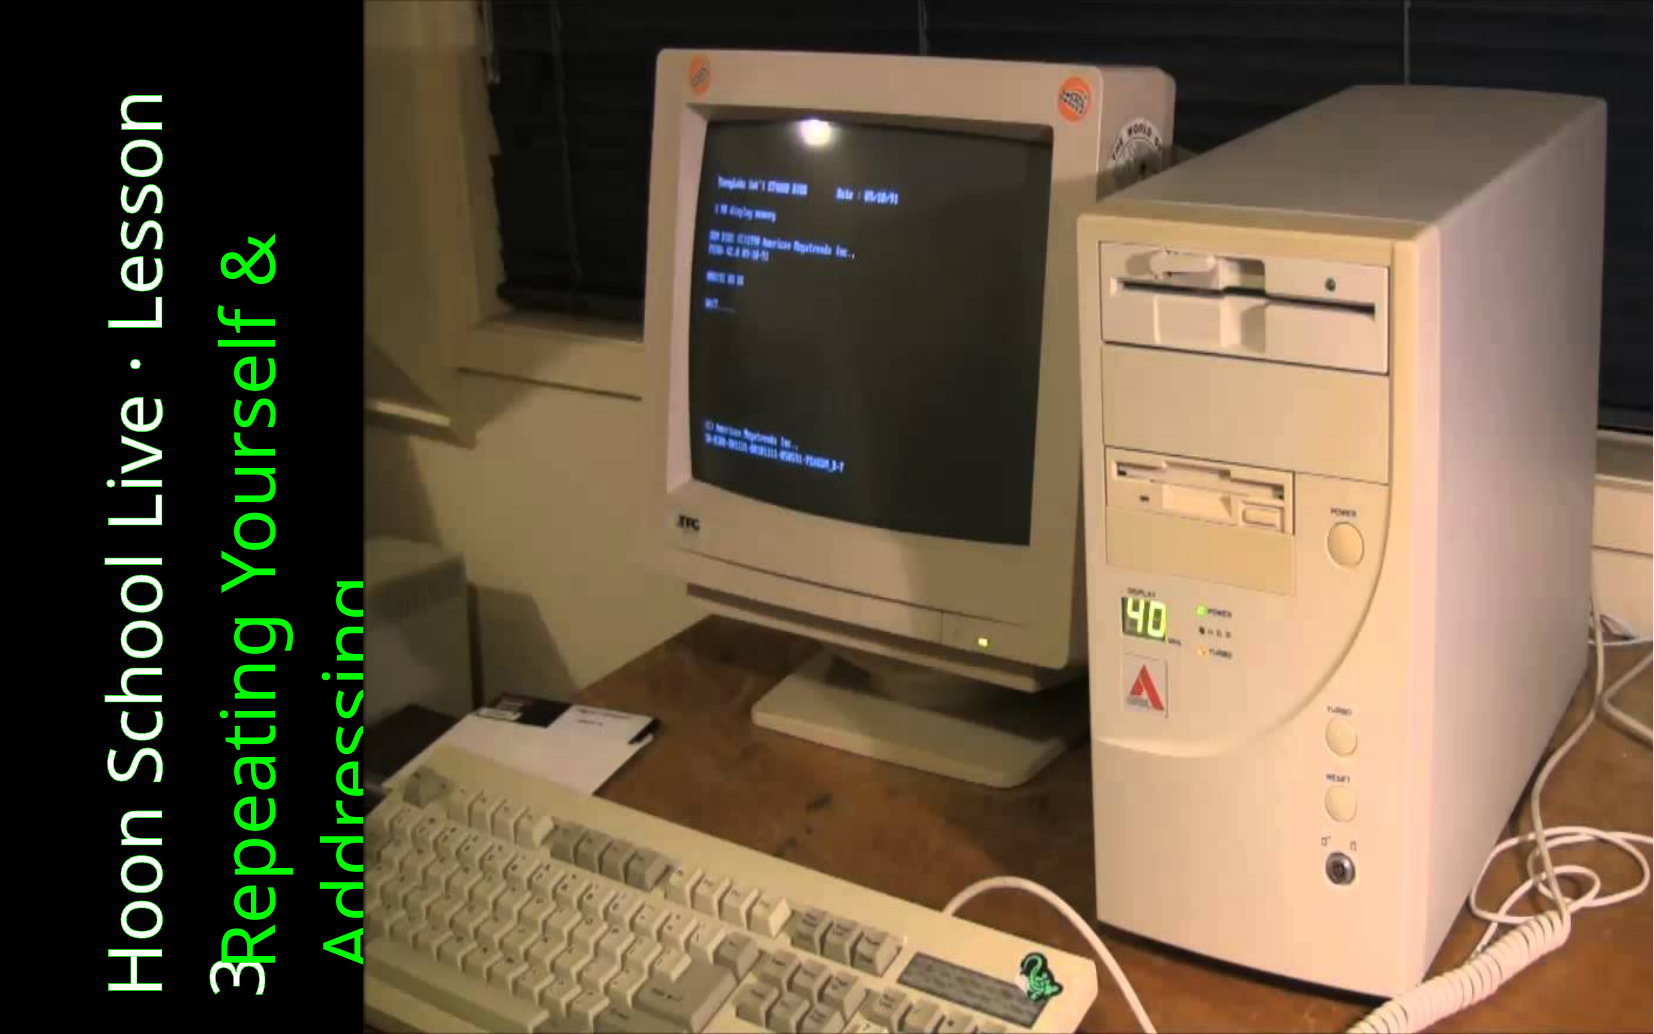

Hoon School Live · Lesson 3
Repeating Yourself &
Addressing